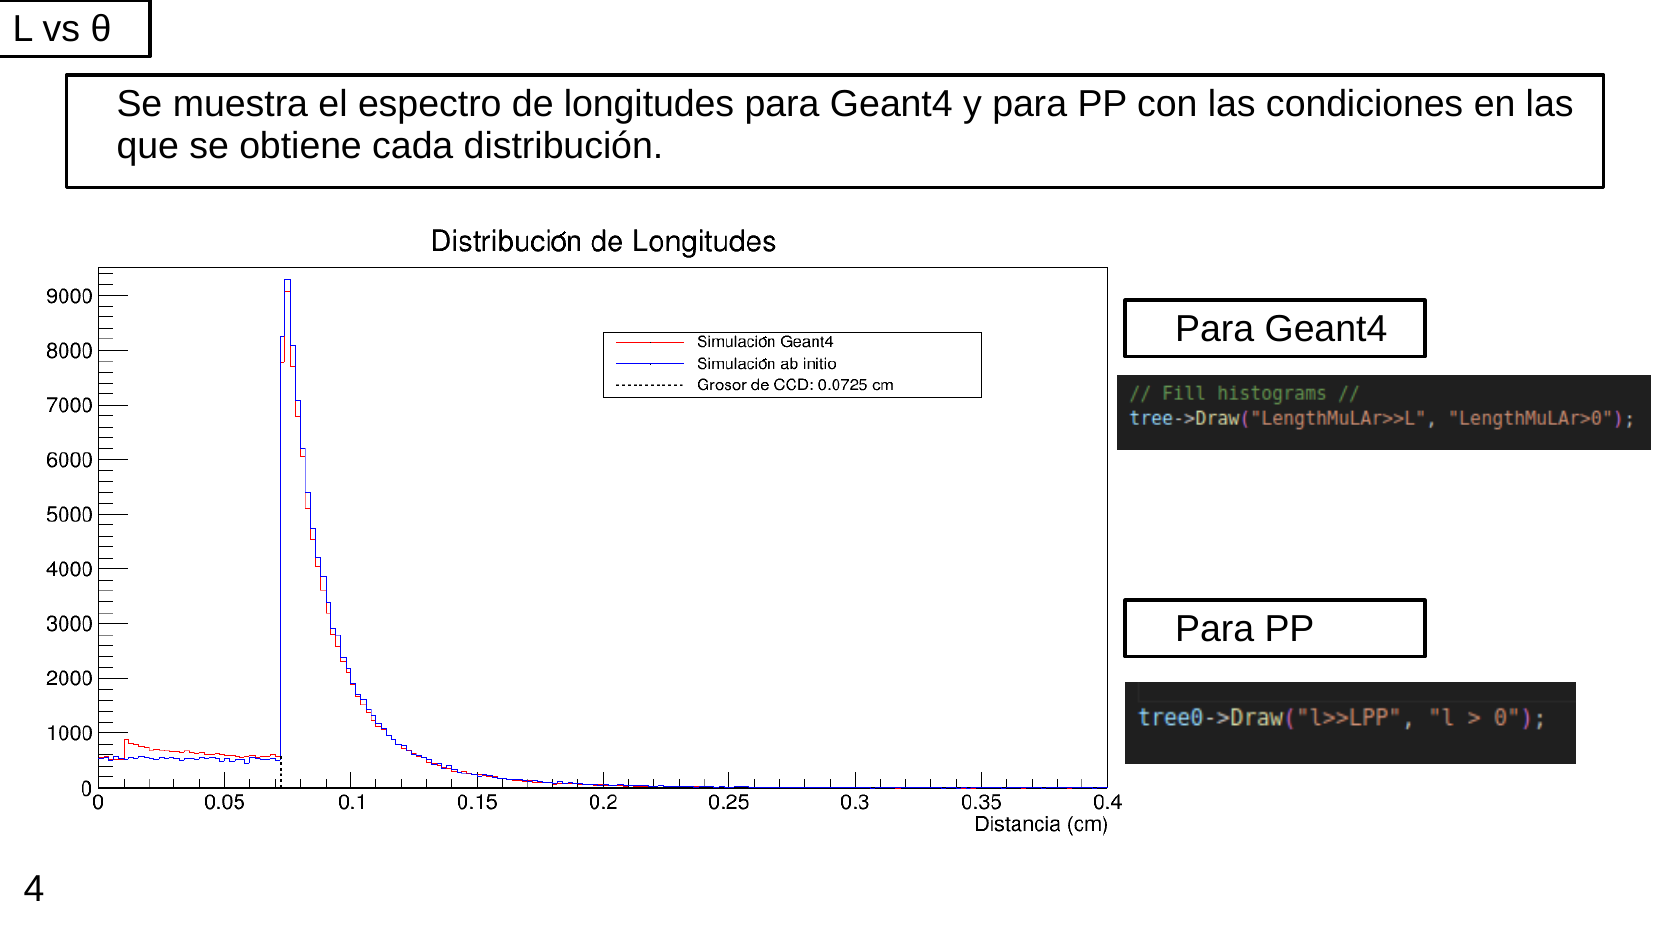

L vs θ
Se muestra el espectro de longitudes para Geant4 y para PP con las condiciones en las que se obtiene cada distribución.
Para Geant4
Para PP